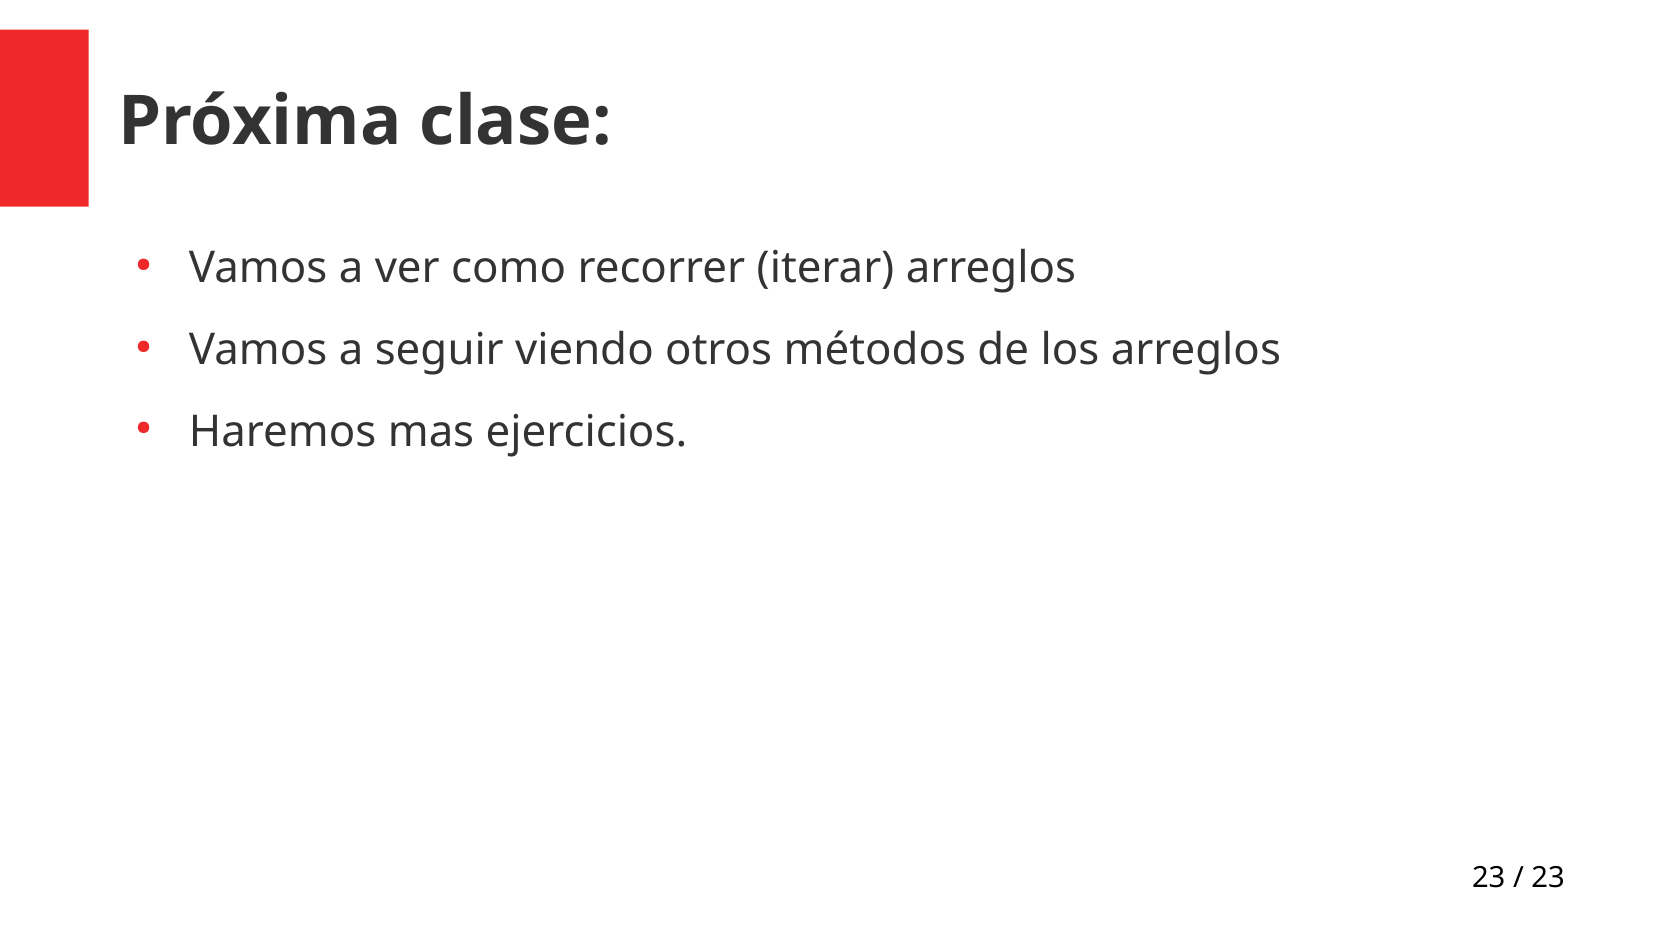

# Próxima clase:
Vamos a ver como recorrer (iterar) arreglos
Vamos a seguir viendo otros métodos de los arreglos
Haremos mas ejercicios.
23